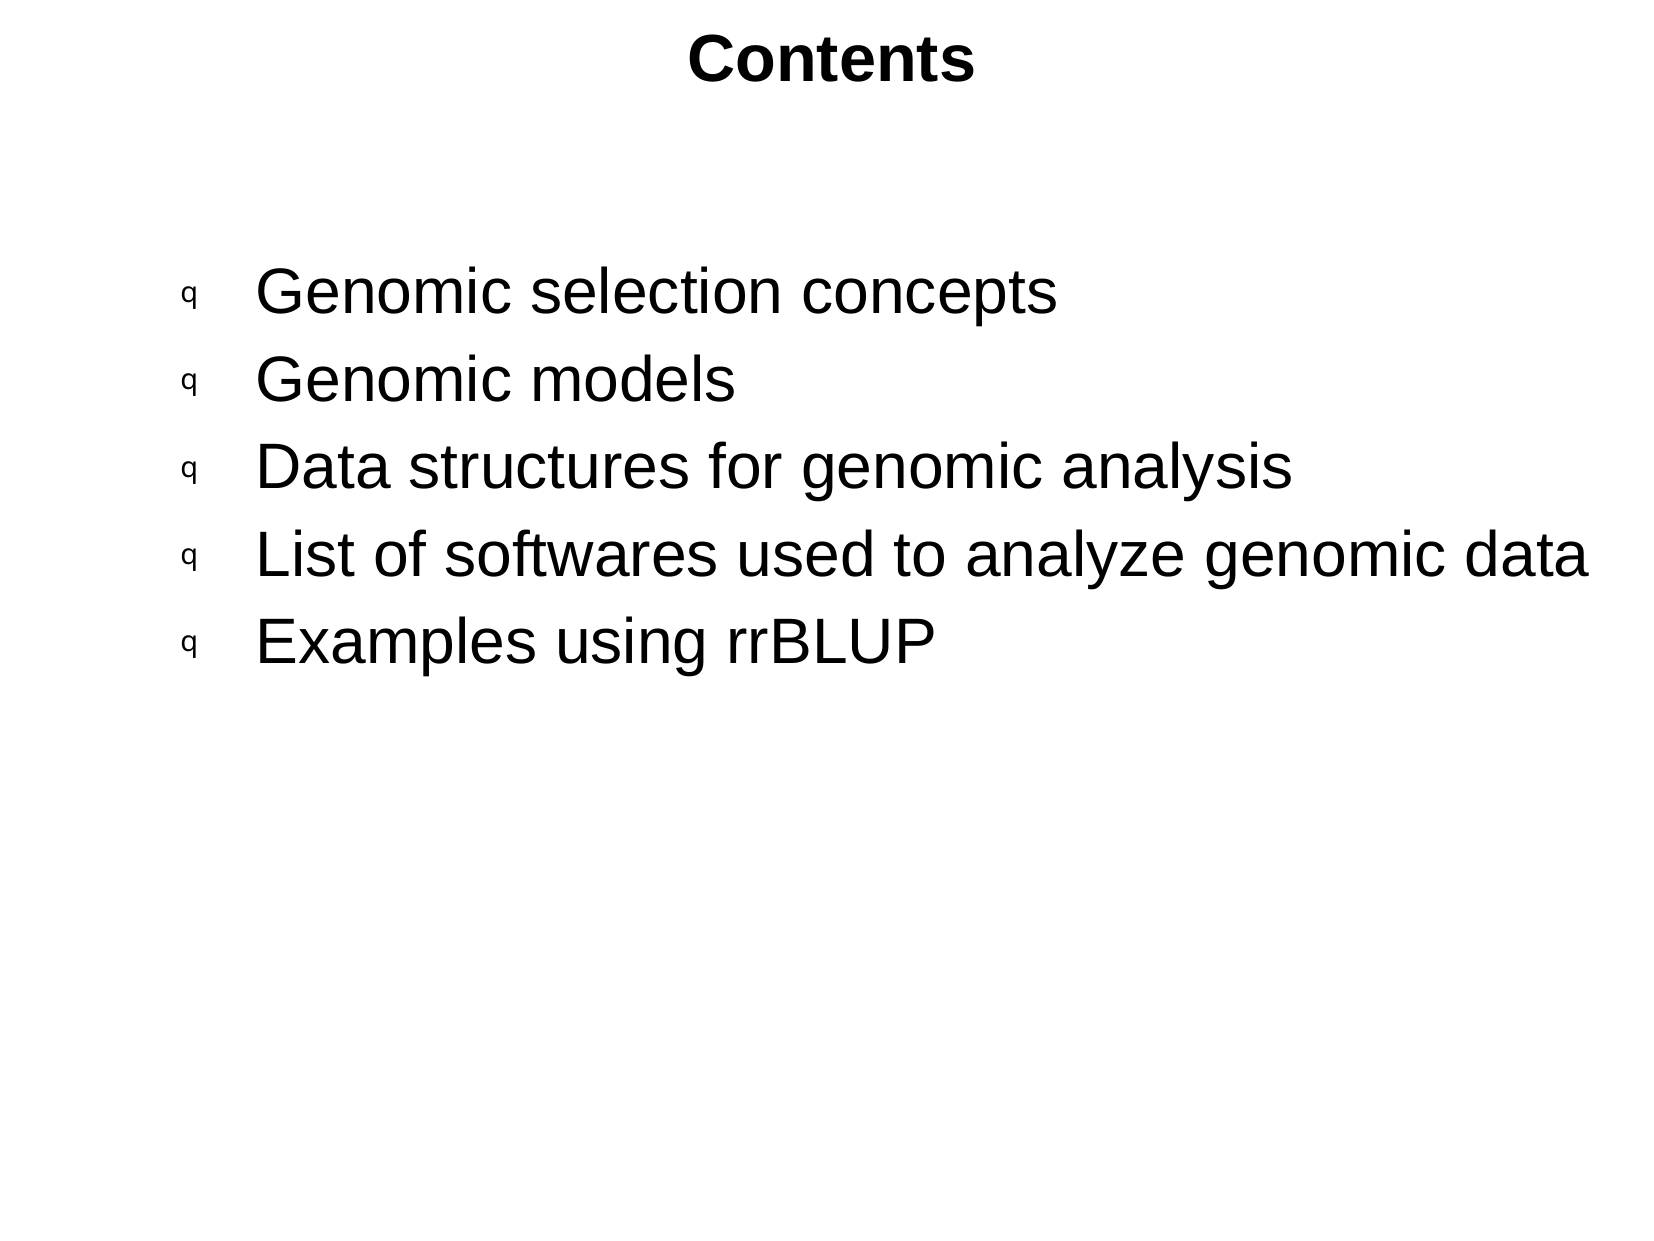

Contents
# Genomic selection concepts
Genomic models
Data structures for genomic analysis
List of softwares used to analyze genomic data
Examples using rrBLUP